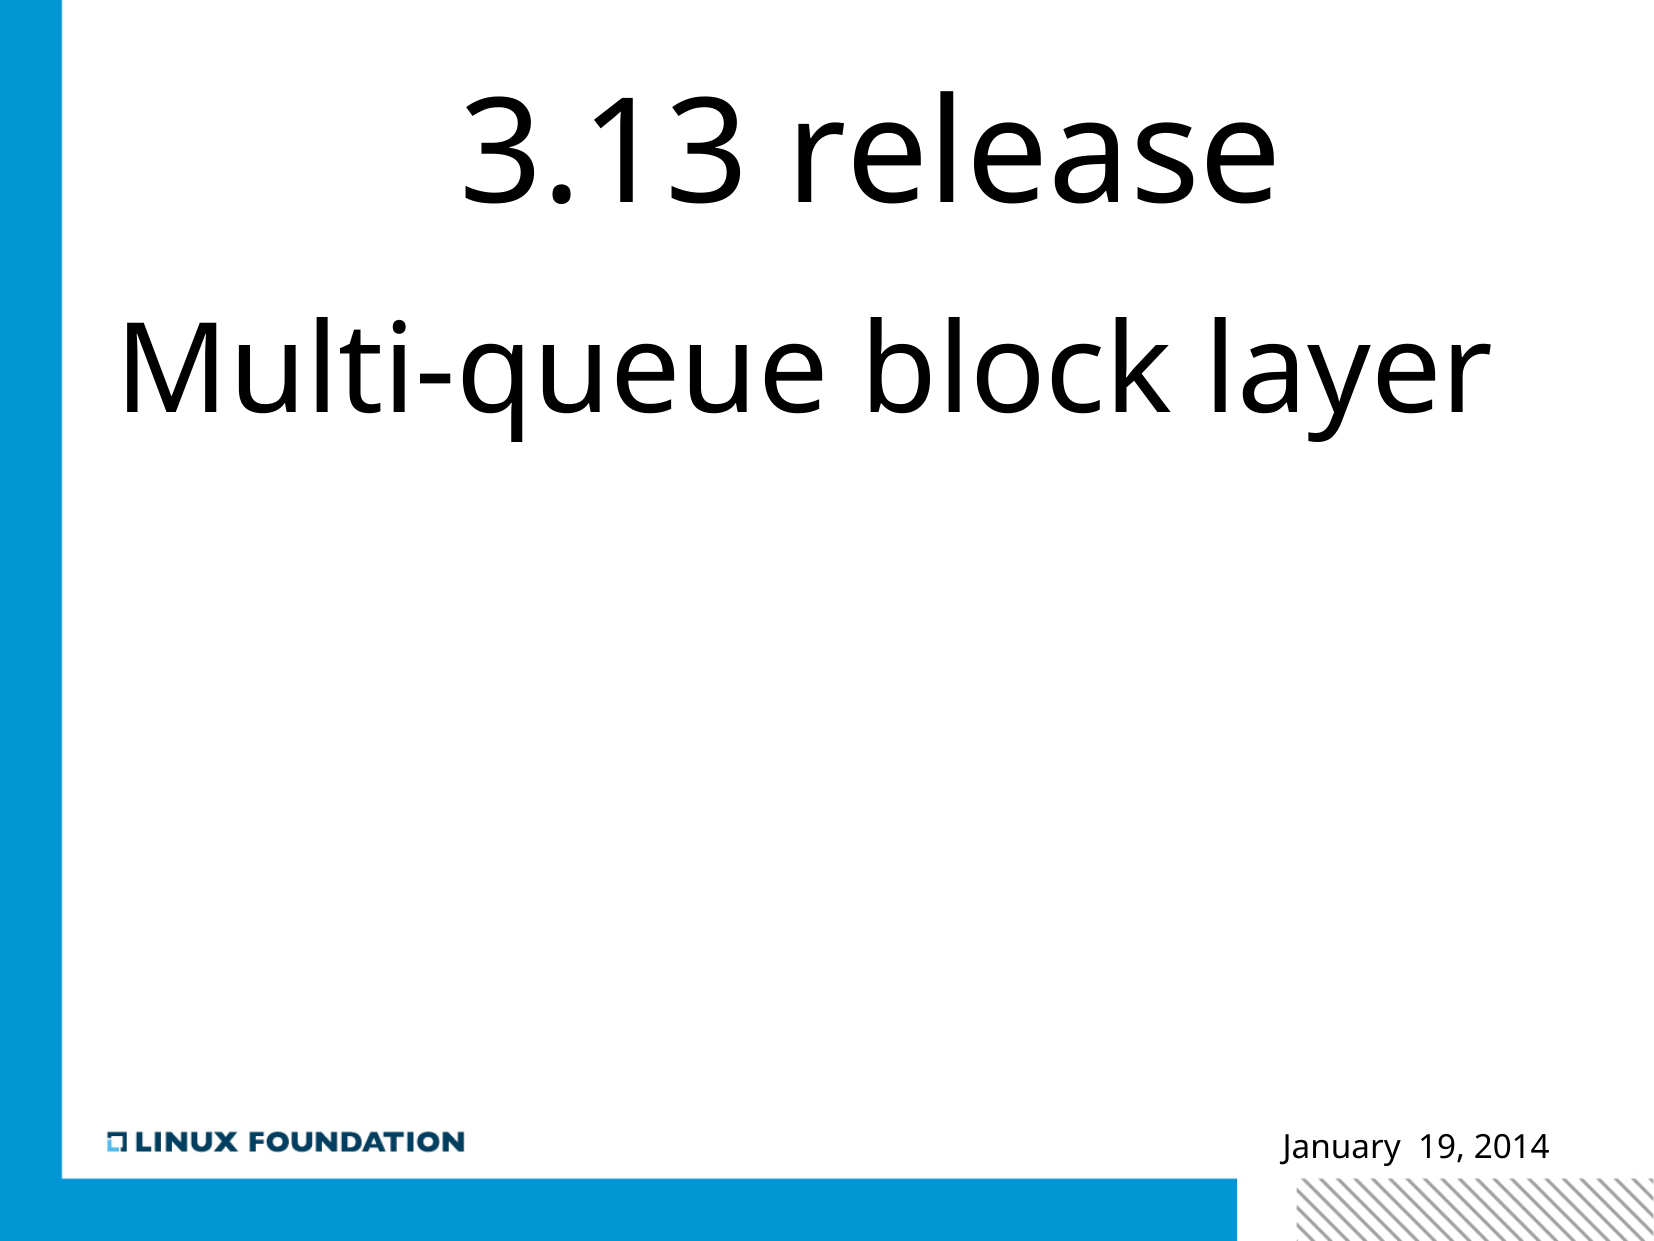

3.13 release
Multi-queue block layer
January 19, 2014